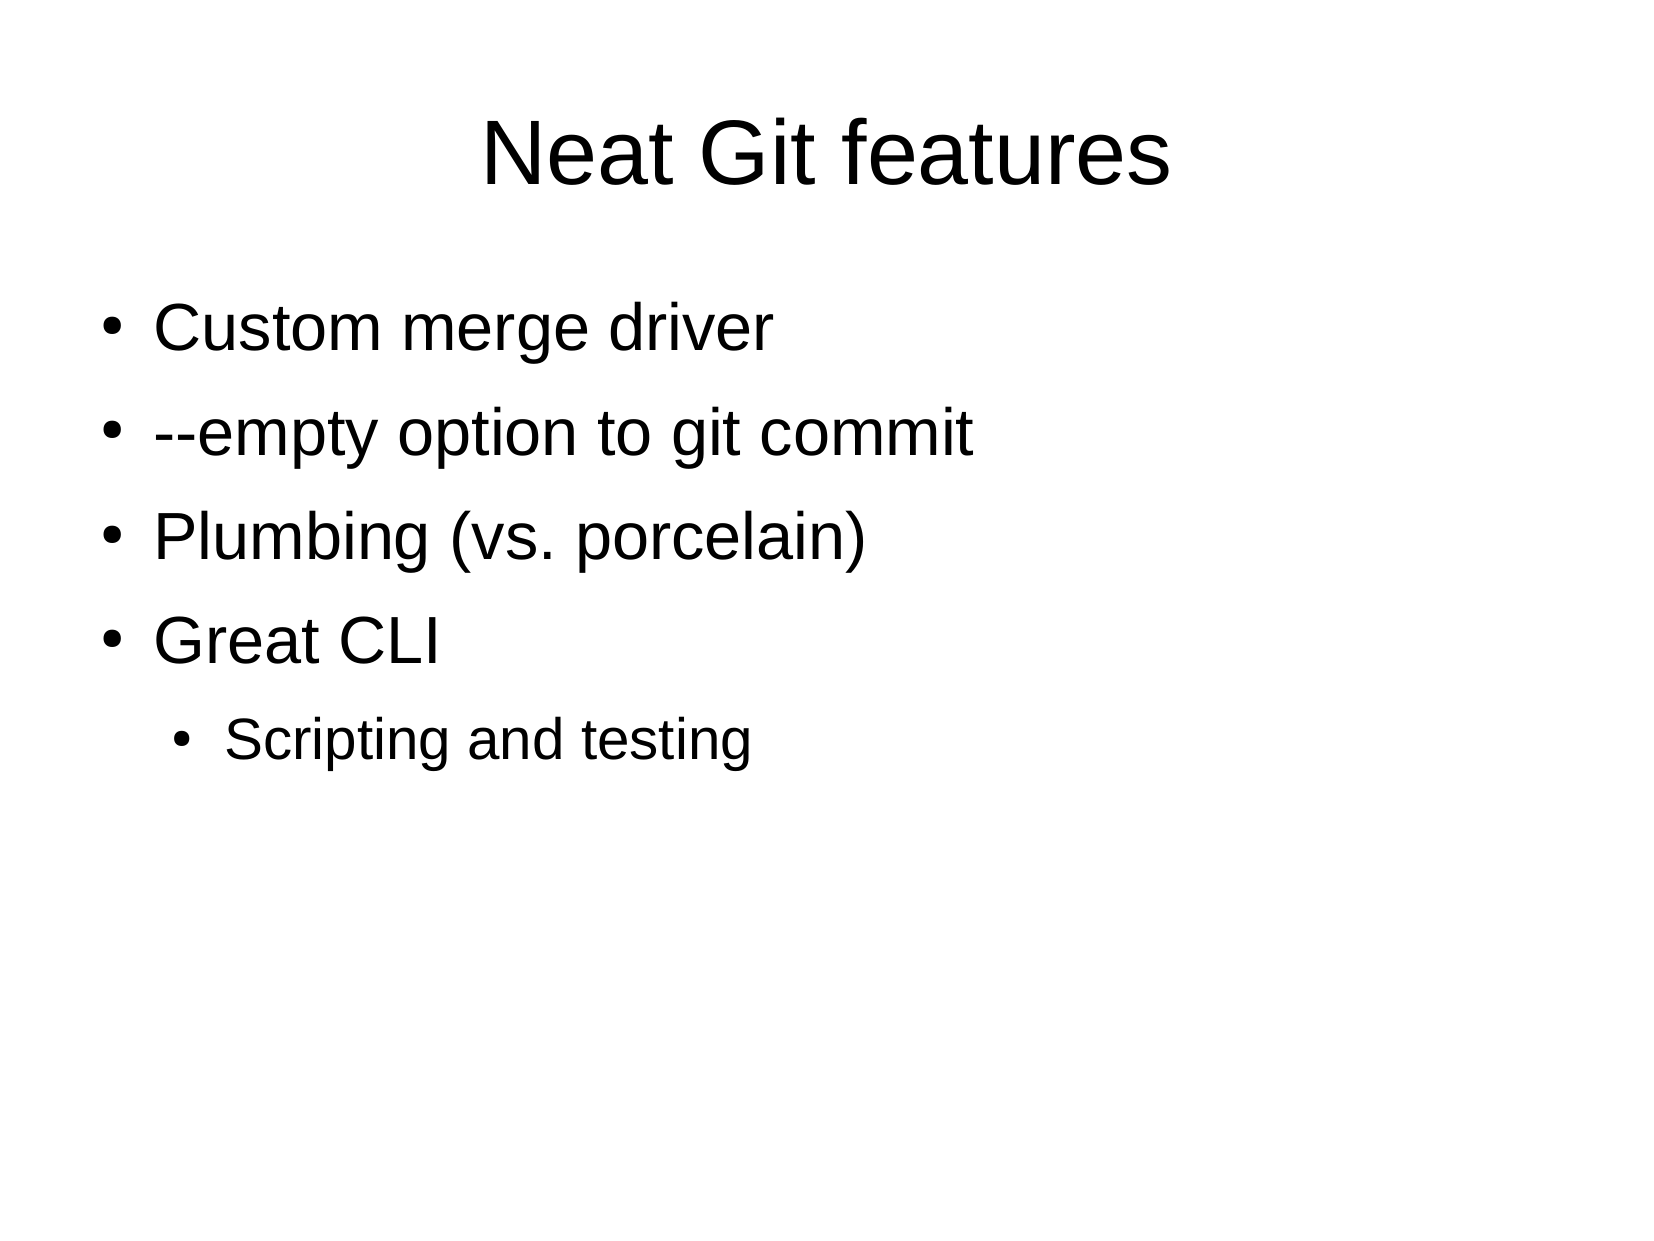

# Neat Git features
Custom merge driver
--empty option to git commit
Plumbing (vs. porcelain)
Great CLI
Scripting and testing